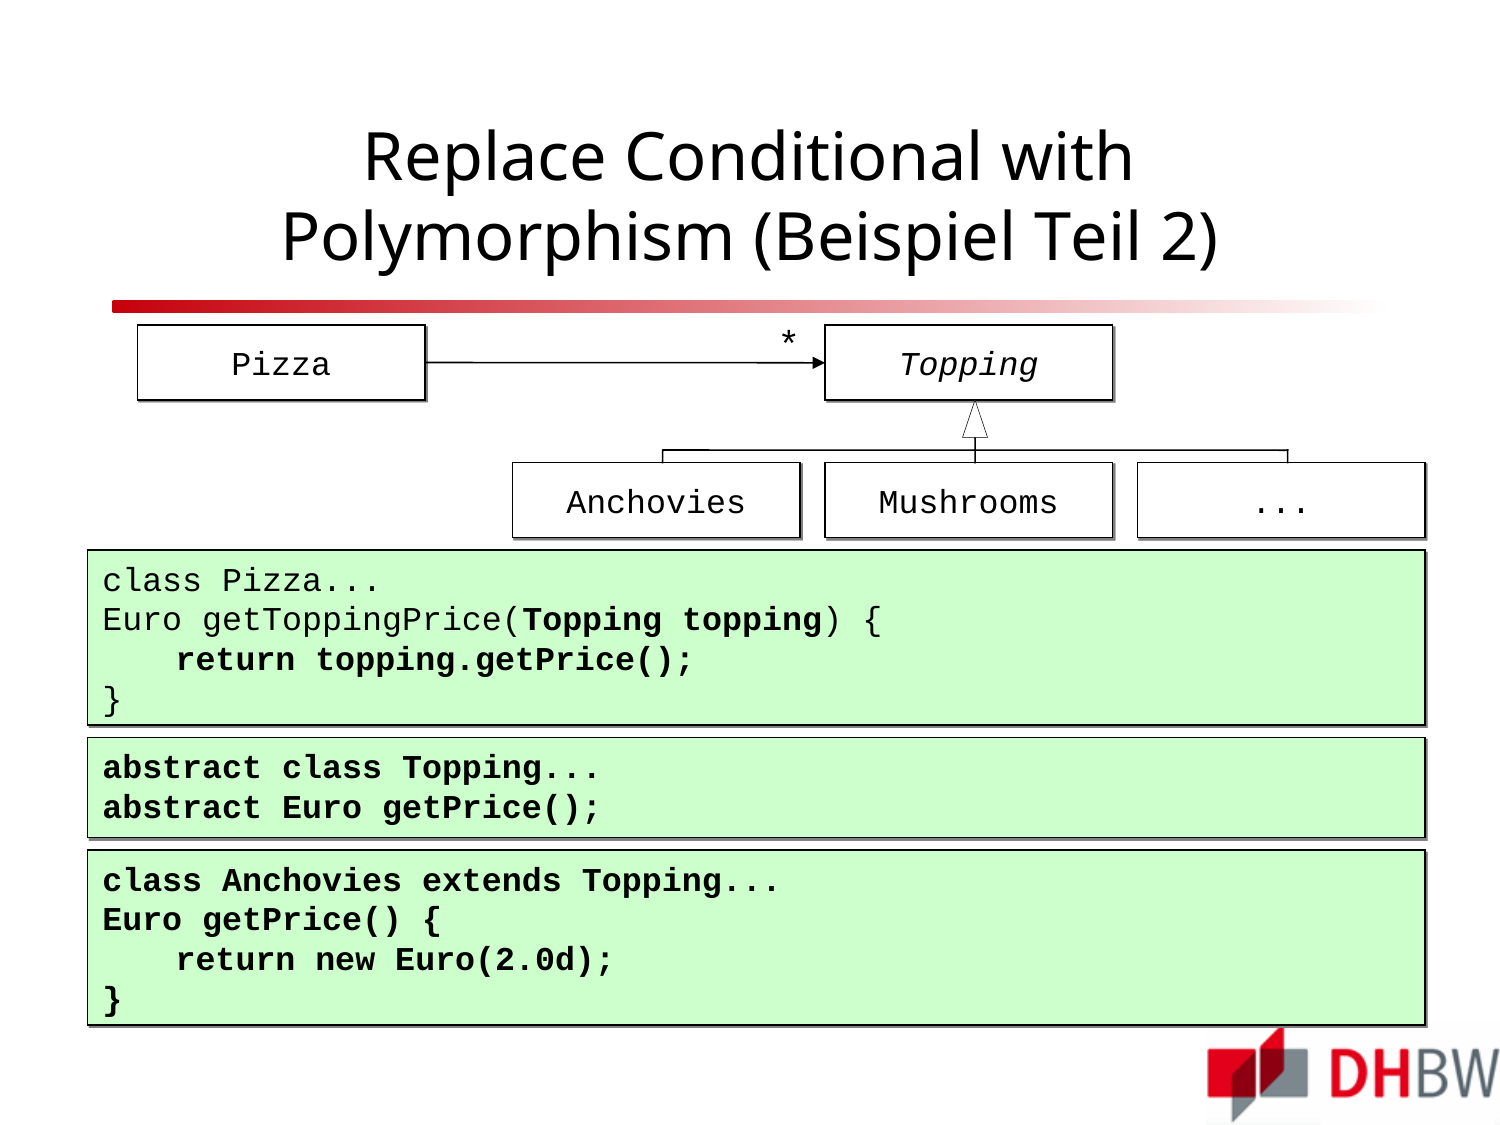

# Replace Conditional with Polymorphism (Beispiel Teil 2)
*
Pizza
Topping
Anchovies
Mushrooms
...
class Pizza...
Euro getToppingPrice(Topping topping) {
	return topping.getPrice();
}
abstract class Topping...
abstract Euro getPrice();
class Anchovies extends Topping...
Euro getPrice() {
	return new Euro(2.0d);
}